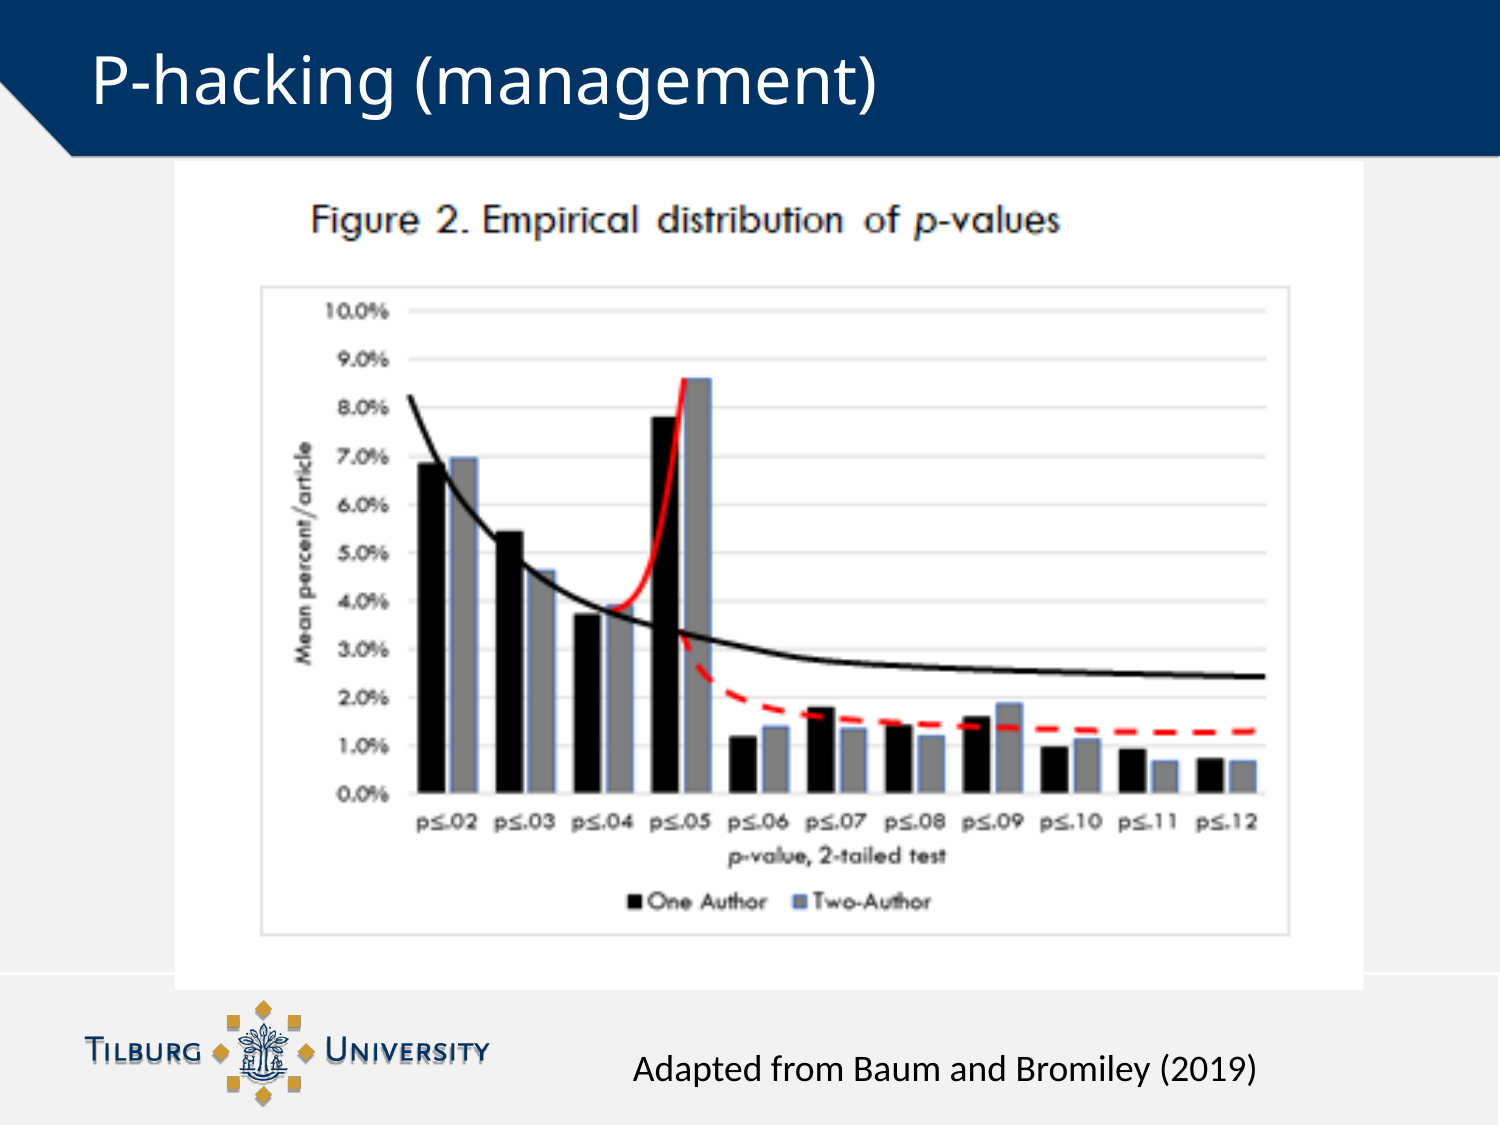

# P-hacking (management)
Adapted from Baum and Bromiley (2019)